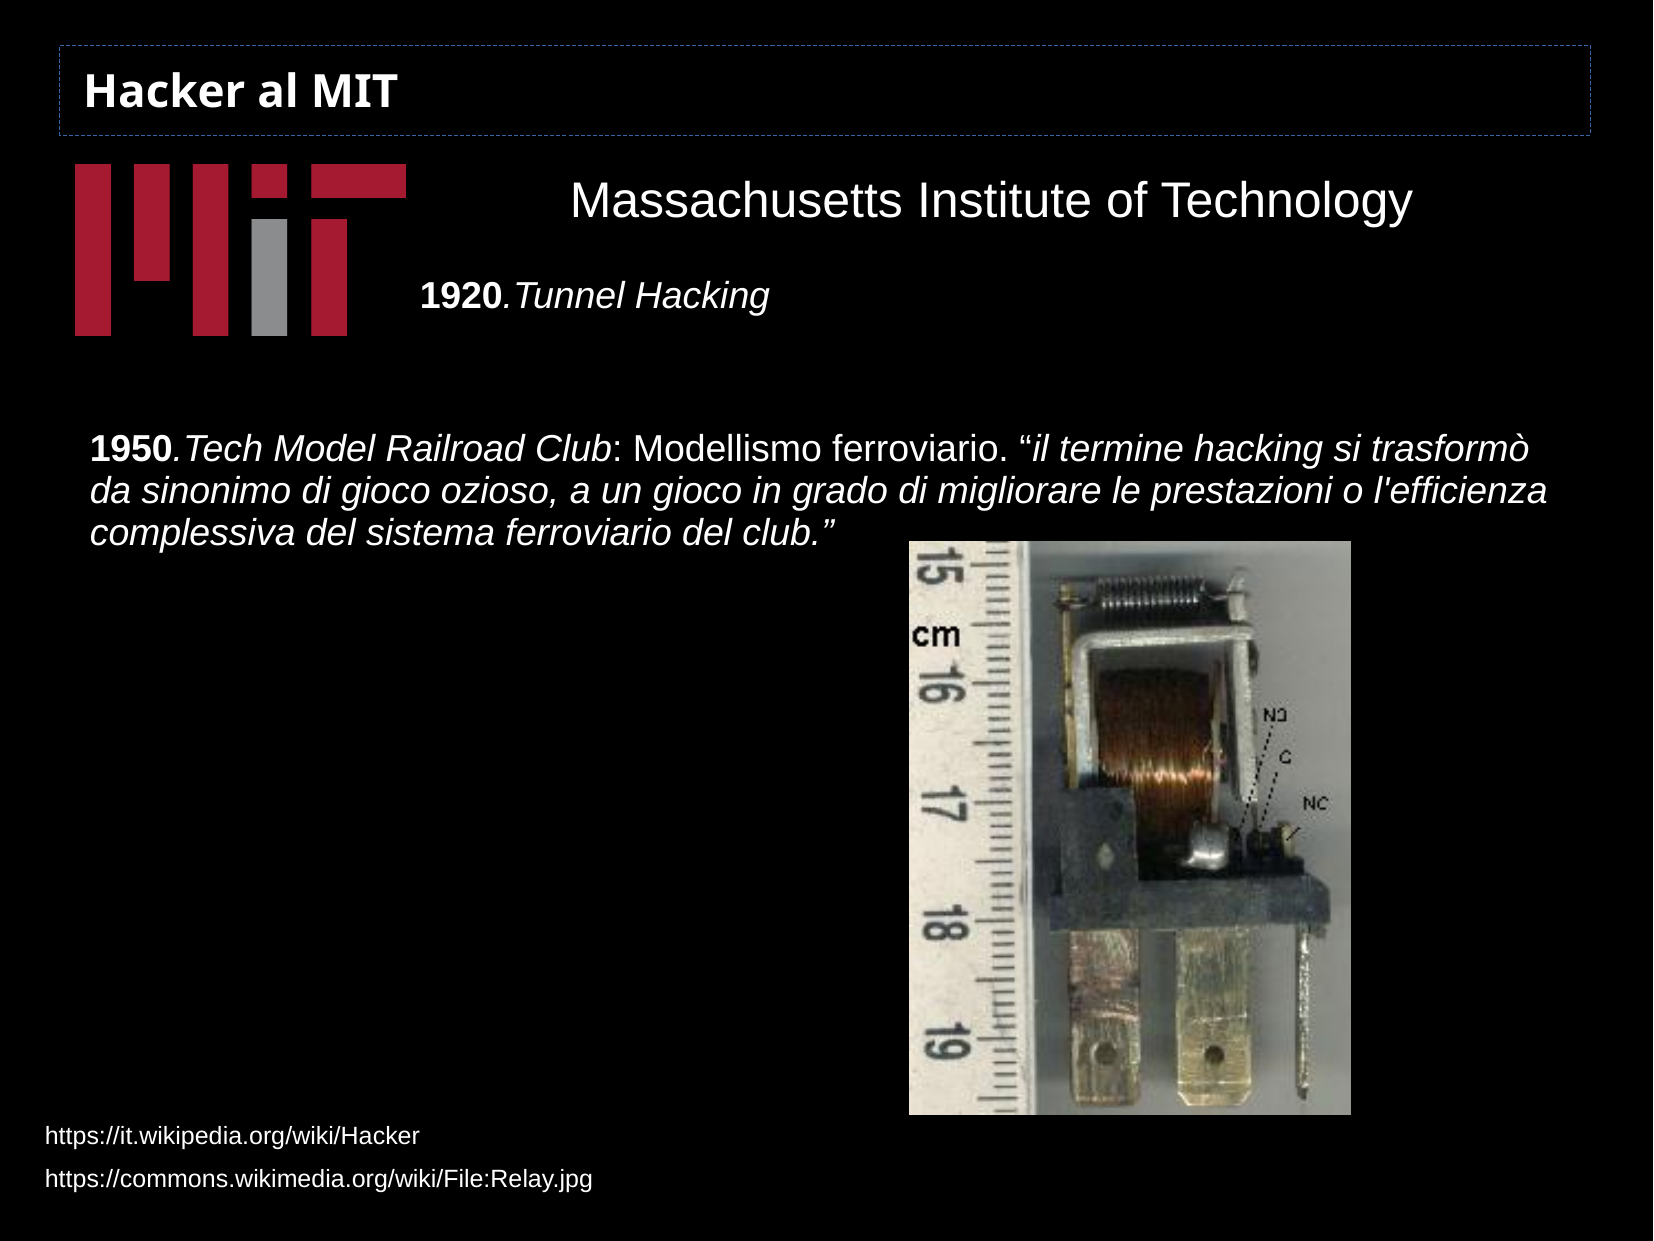

# Hacker al MIT
Massachusetts Institute of Technology
1920.Tunnel Hacking
1950.Tech Model Railroad Club: Modellismo ferroviario. “il termine hacking si trasformò da sinonimo di gioco ozioso, a un gioco in grado di migliorare le prestazioni o l'efficienza complessiva del sistema ferroviario del club.”
https://it.wikipedia.org/wiki/Hacker
https://commons.wikimedia.org/wiki/File:Relay.jpg